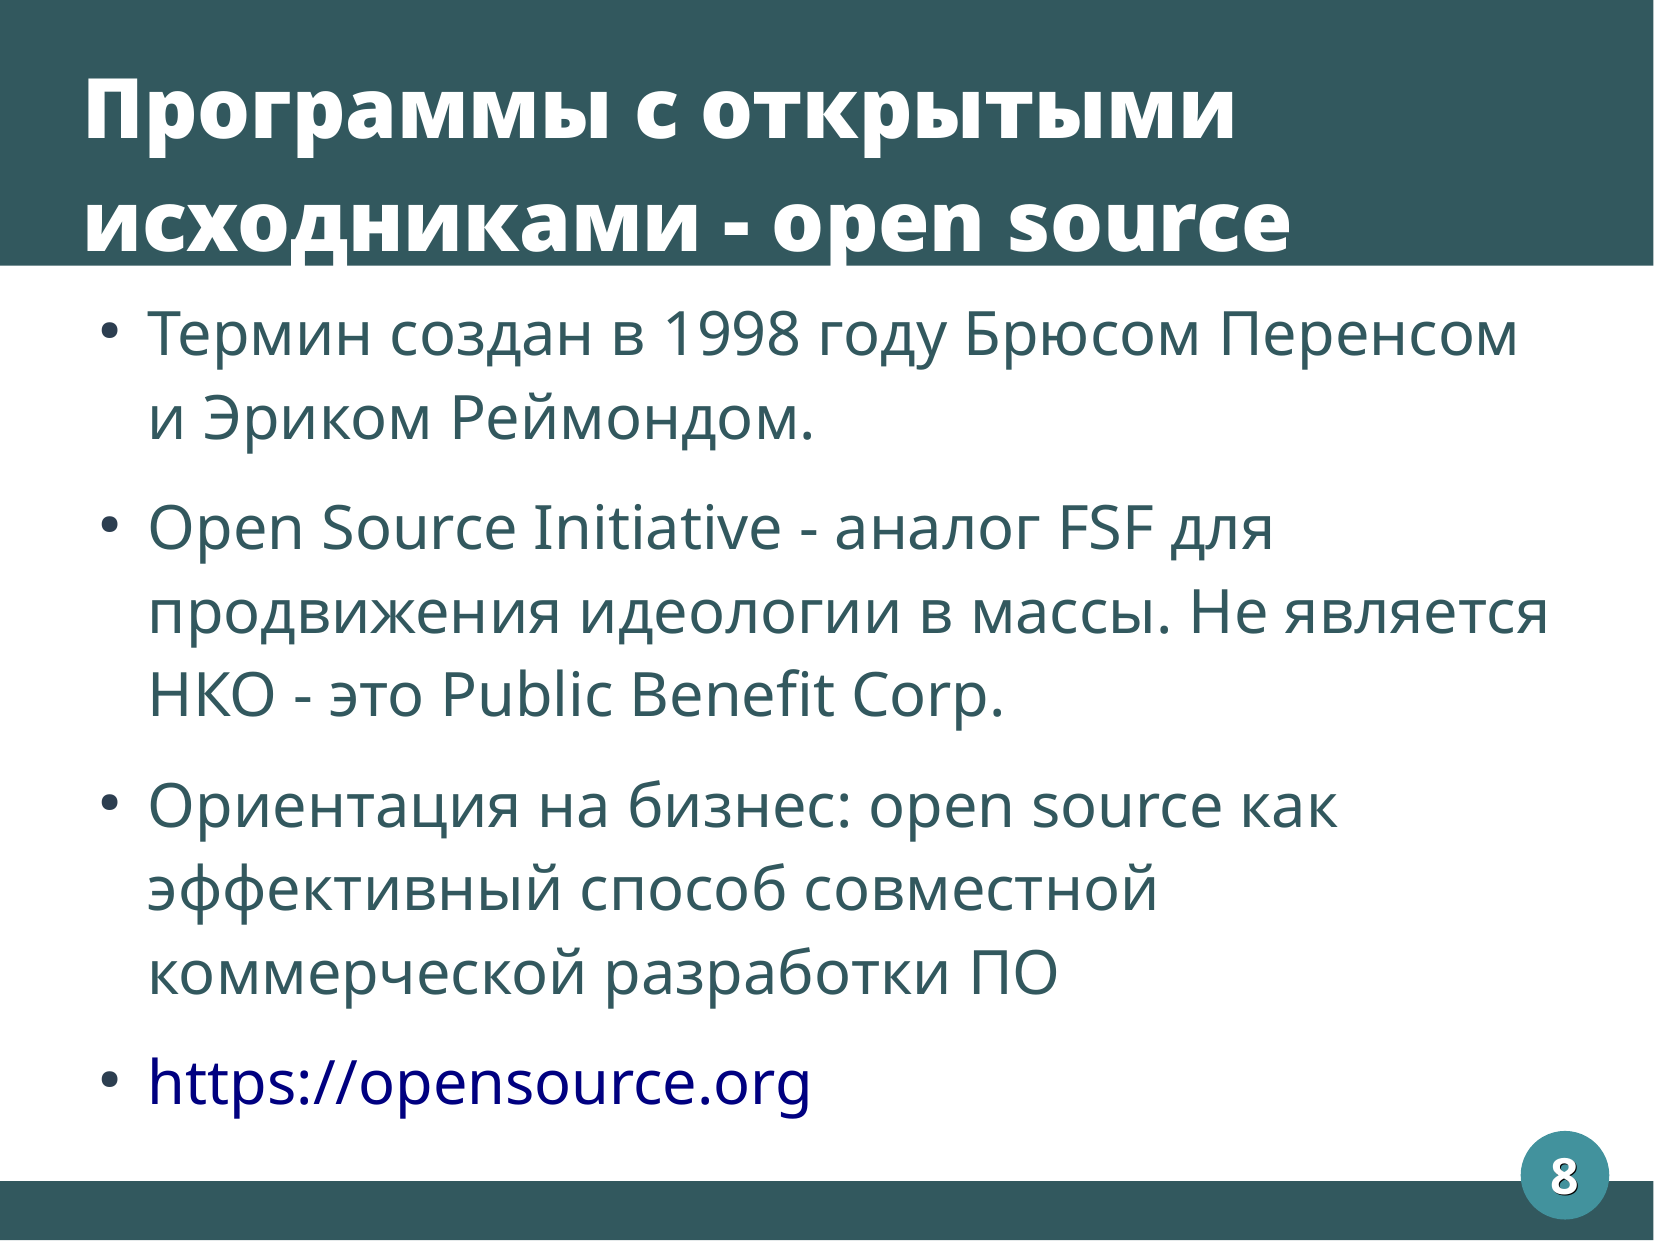

# Программы с открытыми исходниками - open source
Термин создан в 1998 году Брюсом Перенсом и Эриком Реймондом.
Open Source Initiative - аналог FSF для продвижения идеологии в массы. Не является НКО - это Public Benefit Corp.
Ориентация на бизнес: open source как эффективный способ совместной коммерческой разработки ПО
https://opensource.org
8